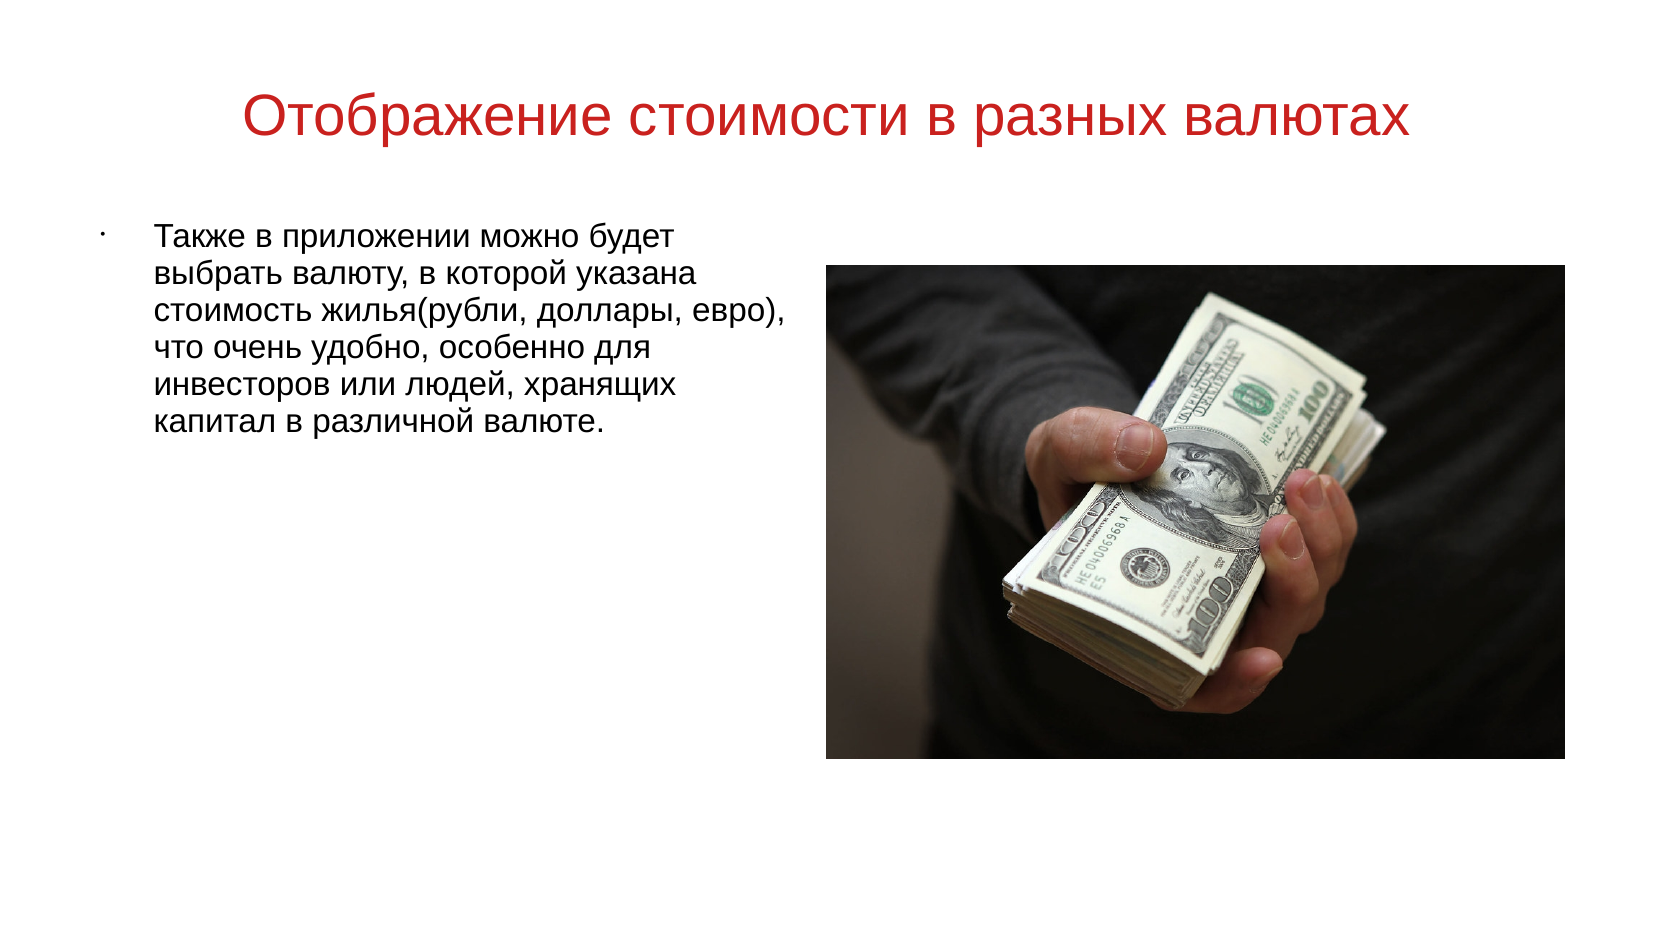

# Отображение стоимости в разных валютах
Также в приложении можно будет выбрать валюту, в которой указана стоимость жилья(рубли, доллары, евро), что очень удобно, особенно для инвесторов или людей, хранящих капитал в различной валюте.